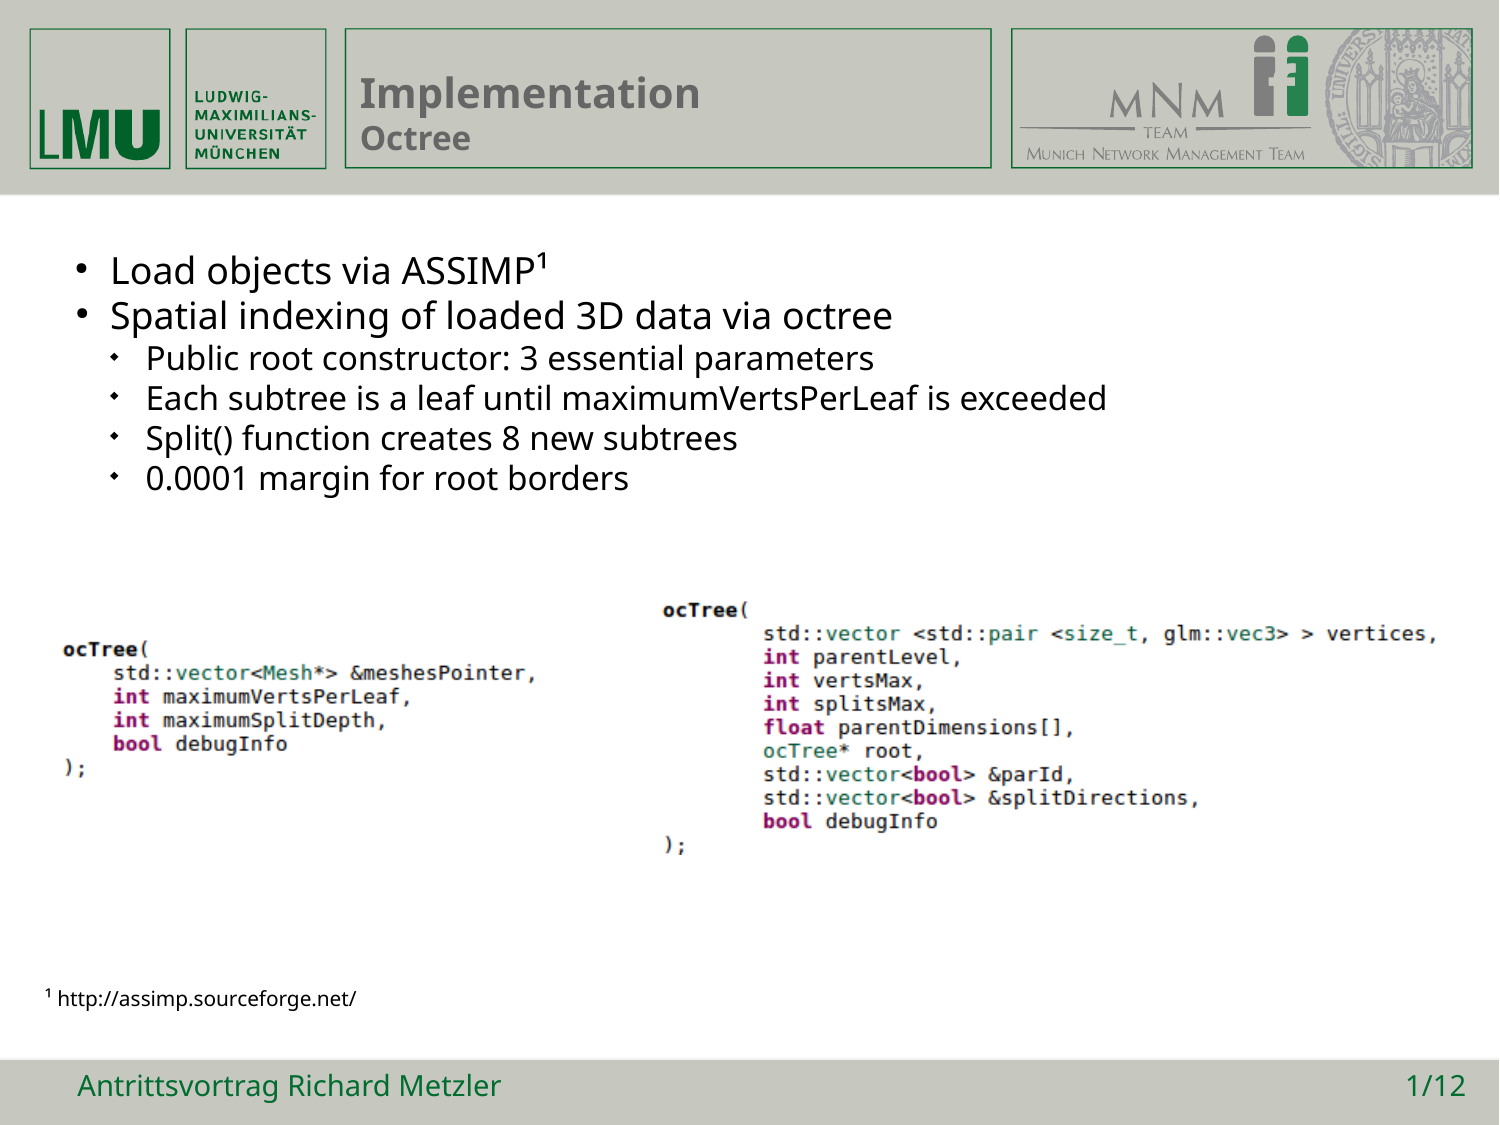

Implementation
Octree
Load objects via ASSIMP¹
Spatial indexing of loaded 3D data via octree
Public root constructor: 3 essential parameters
Each subtree is a leaf until maximumVertsPerLeaf is exceeded
Split() function creates 8 new subtrees
0.0001 margin for root borders
¹ http://assimp.sourceforge.net/
Antrittsvortrag Richard Metzler
1/12